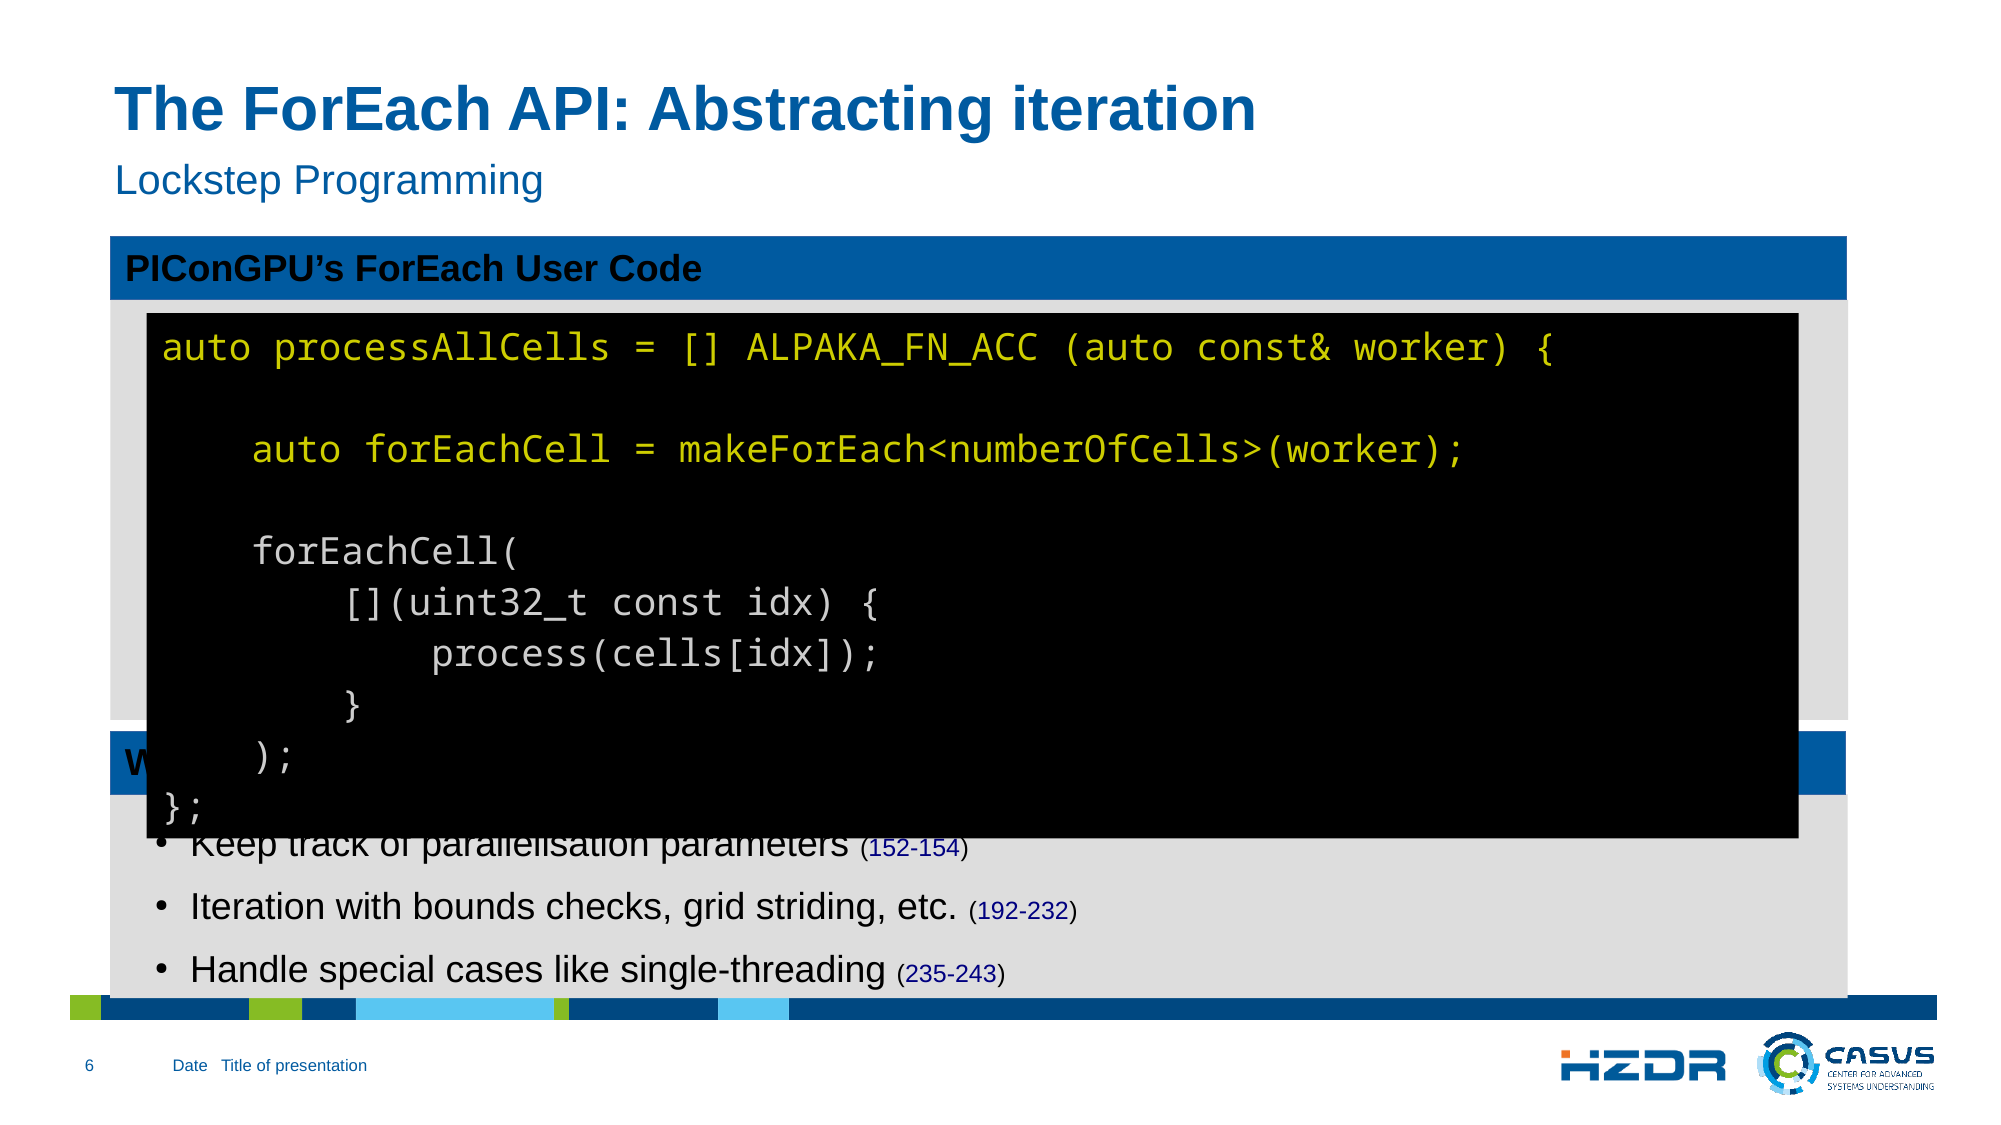

# The ForEach API: Abstracting iteration
Lockstep Programming
PIConGPU’s ForEach User Code
auto processAllCells = [] ALPAKA_FN_ACC (auto const& worker) {
 auto forEachCell = makeForEach<numberOfCells>(worker);
 forEachCell(
 [](uint32_t const idx) {
 process(cells[idx]);
 }
 );
};
What does ForEach do? (see include/pmacc/lockstep/ForEach.hpp)
Keep track of parallelisation parameters (152-154)
Iteration with bounds checks, grid striding, etc. (192-232)
Handle special cases like single-threading (235-243)
6
Date
Title of presentation